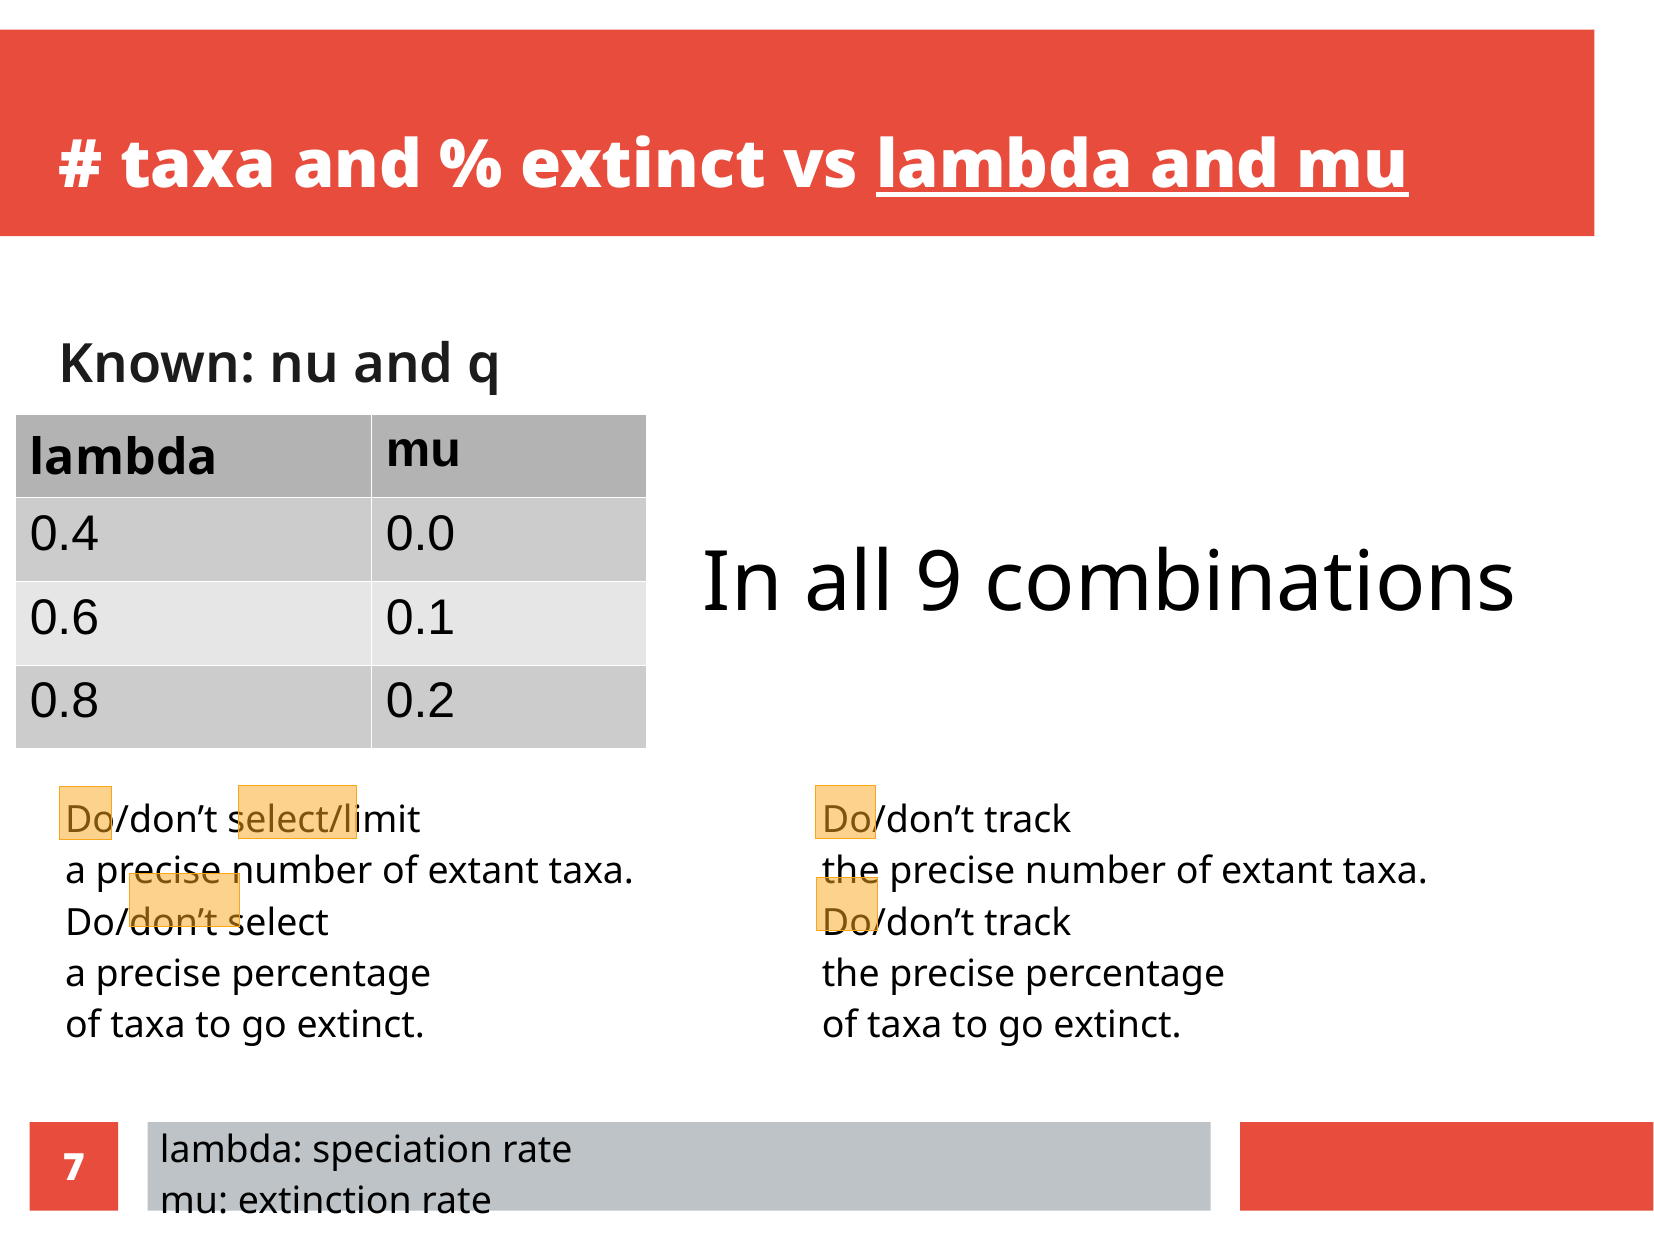

# # taxa and % extinct vs lambda and mu
Known: nu and q
| lambda | mu |
| --- | --- |
| 0.4 | 0.0 |
| 0.6 | 0.1 |
| 0.8 | 0.2 |
In all 9 combinations
Do/don’t select/limit
a precise number of extant taxa.
Do/don’t select
a precise percentage
of taxa to go extinct.
Do/don’t track
the precise number of extant taxa.
Do/don’t track
the precise percentage
of taxa to go extinct.
lambda: speciation rate
mu: extinction rate
7